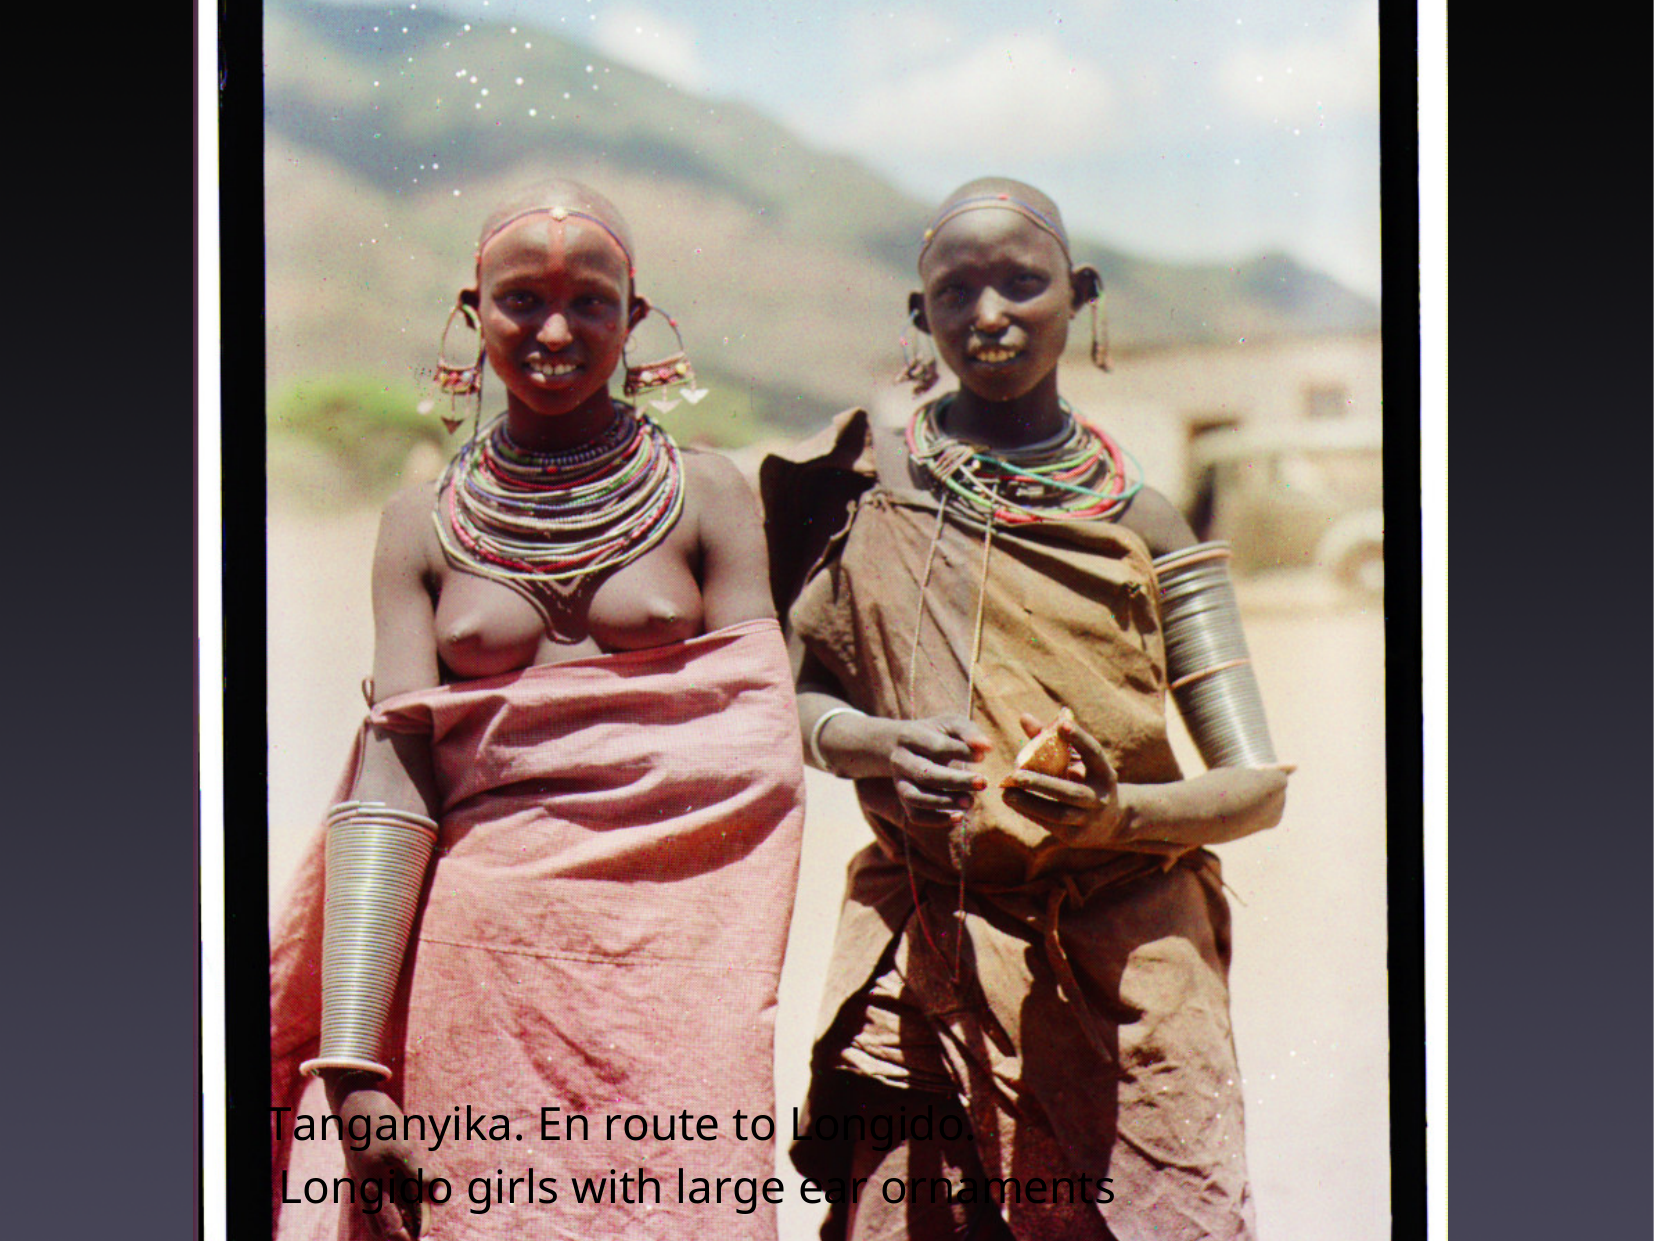

# Tanganyika. En route to Longido. Longido girls with large ear ornaments